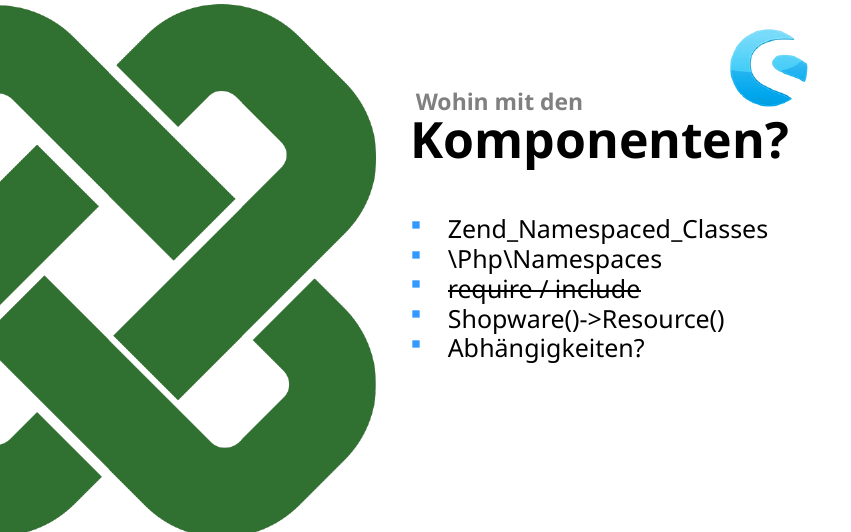

# Wohin mit den
Komponenten?
Zend_Namespaced_Classes
\Php\Namespaces
require / include
Shopware()->Resource()
Abhängigkeiten?